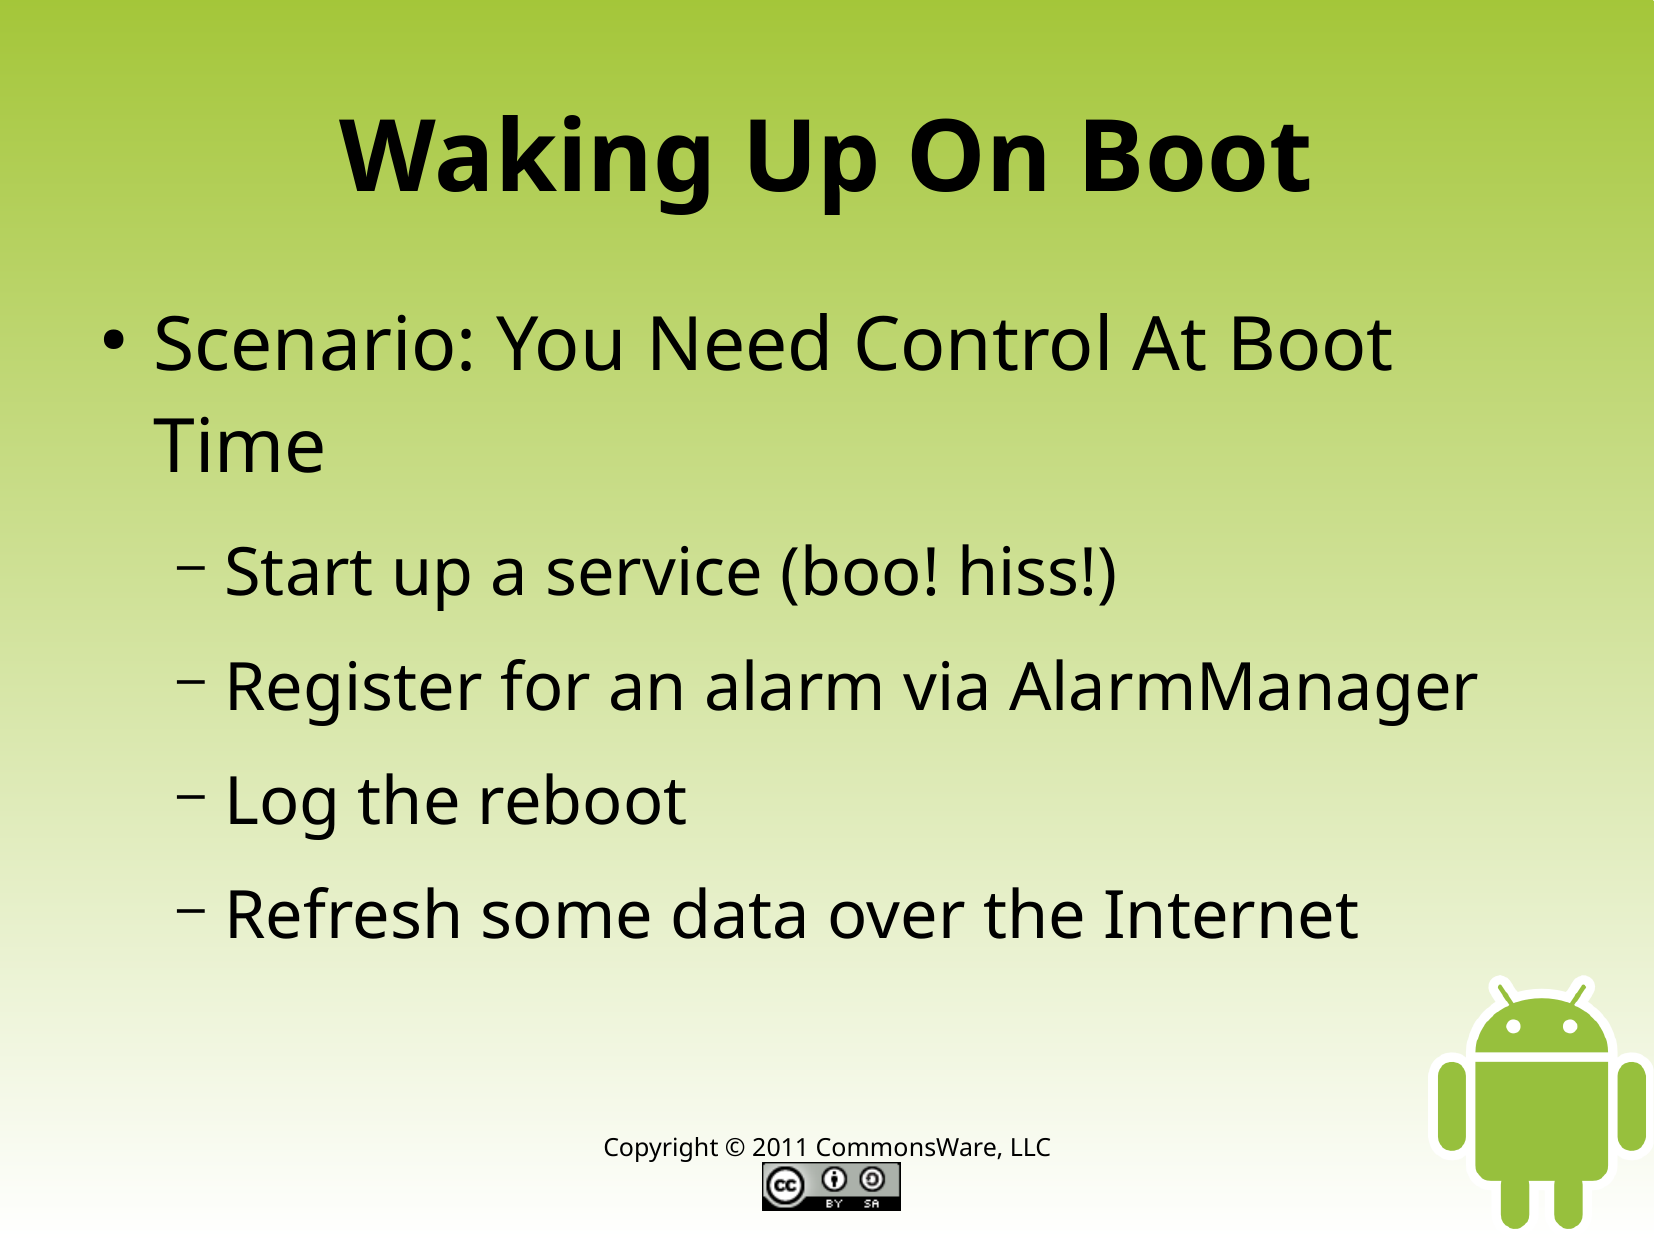

# Waking Up On Boot
Scenario: You Need Control At Boot Time
Start up a service (boo! hiss!)
Register for an alarm via AlarmManager
Log the reboot
Refresh some data over the Internet